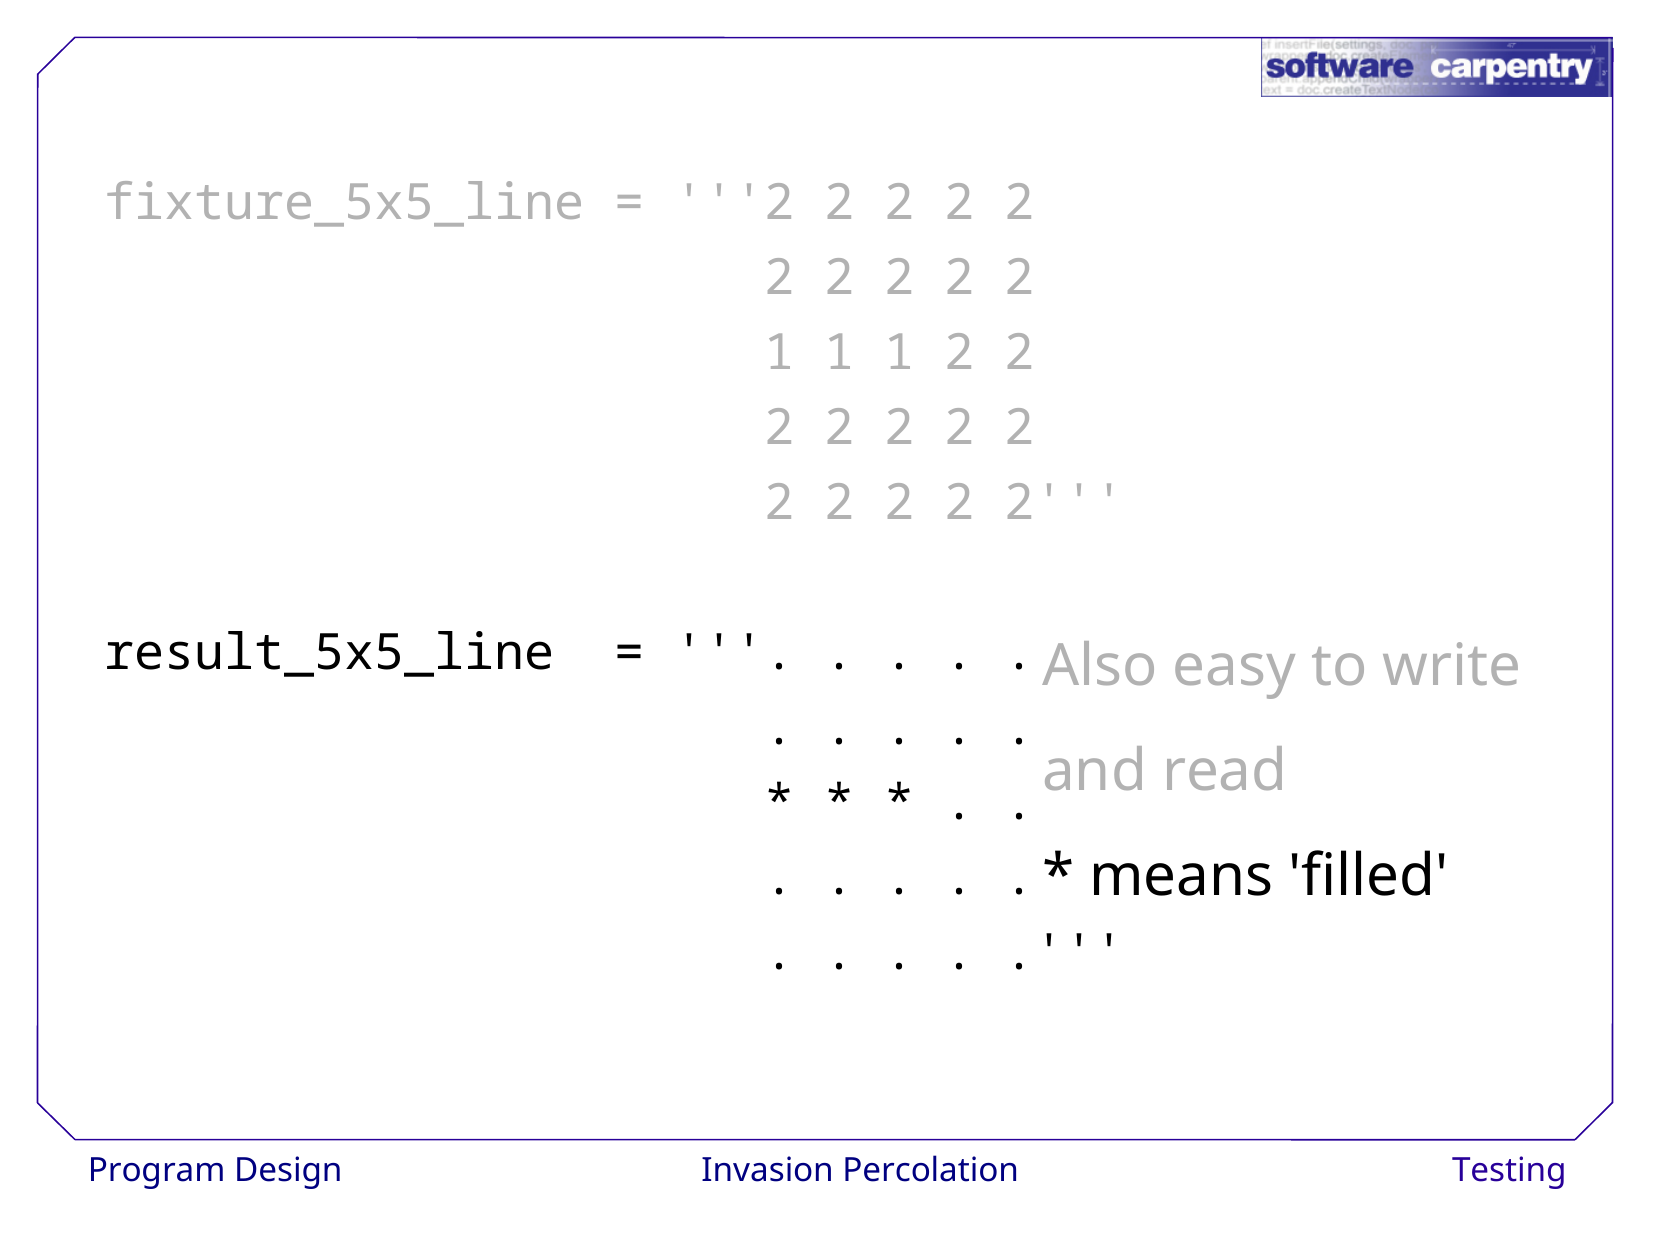

fixture_5x5_line = '''2 2 2 2 2
 2 2 2 2 2
 1 1 1 2 2
 2 2 2 2 2
 2 2 2 2 2'''
result_5x5_line = '''. . . . .
 . . . . .
 * * * . .
 . . . . .
 . . . . .'''
Also easy to write
and read
* means 'filled'